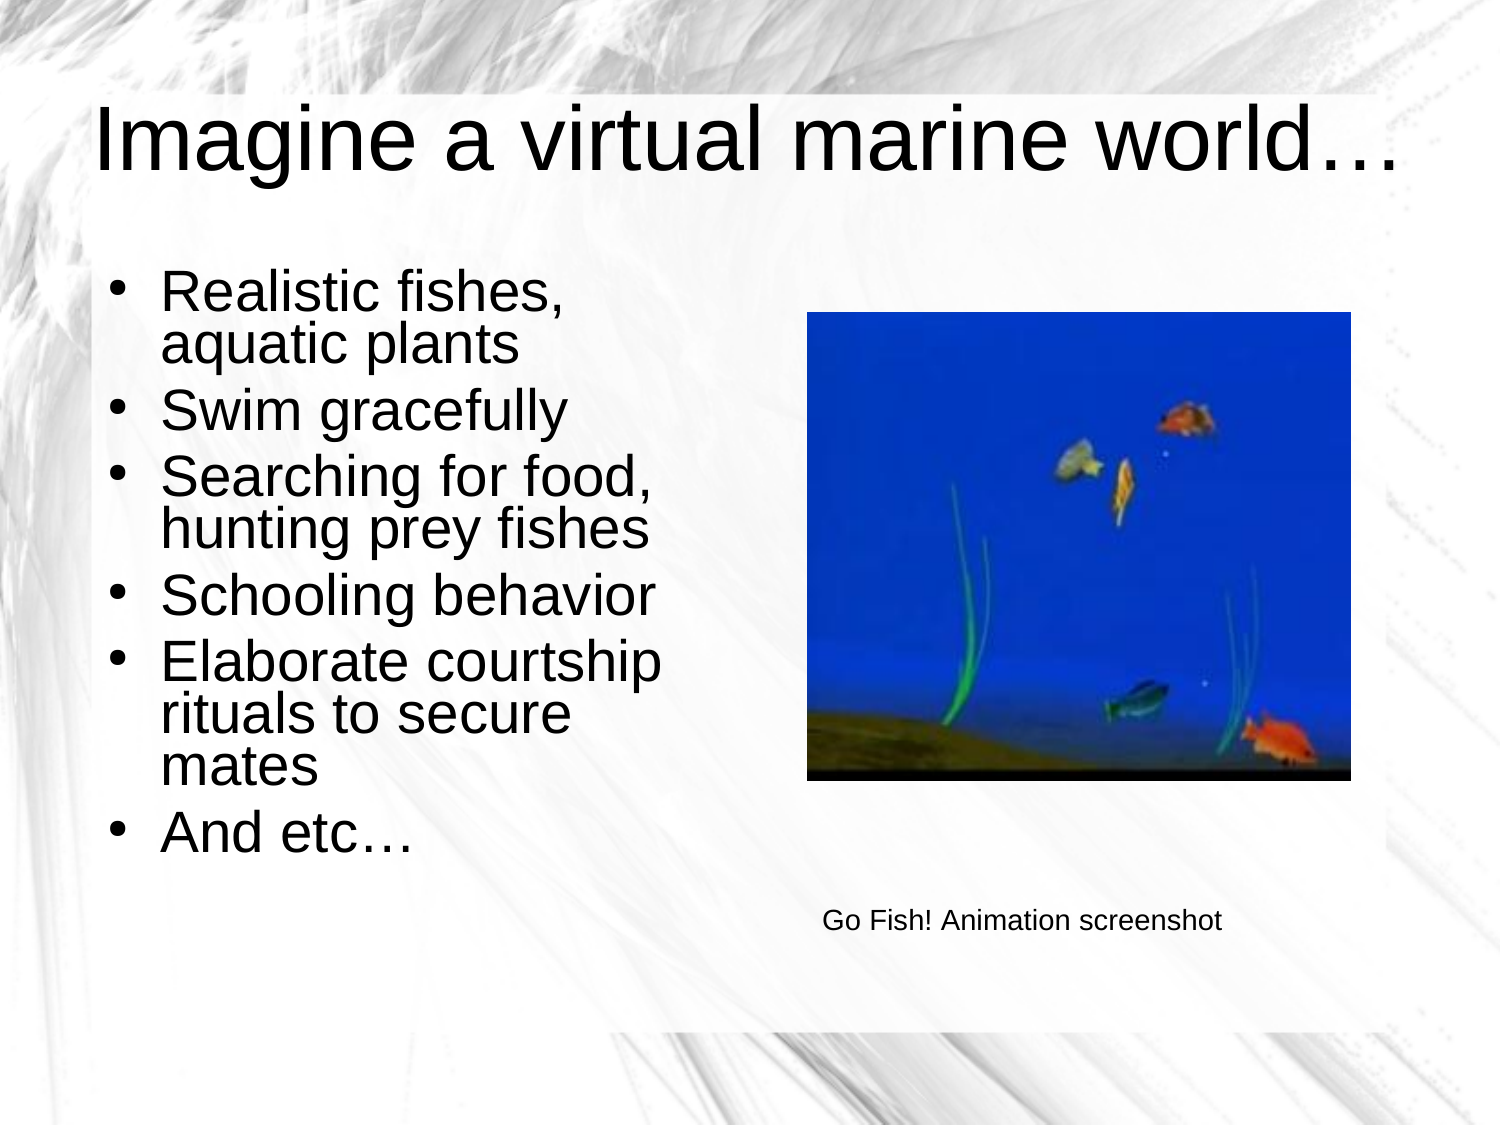

# Imagine a virtual marine world…
Realistic fishes, aquatic plants
Swim gracefully
Searching for food, hunting prey fishes
Schooling behavior
Elaborate courtship rituals to secure mates
And etc…
Go Fish! Animation screenshot